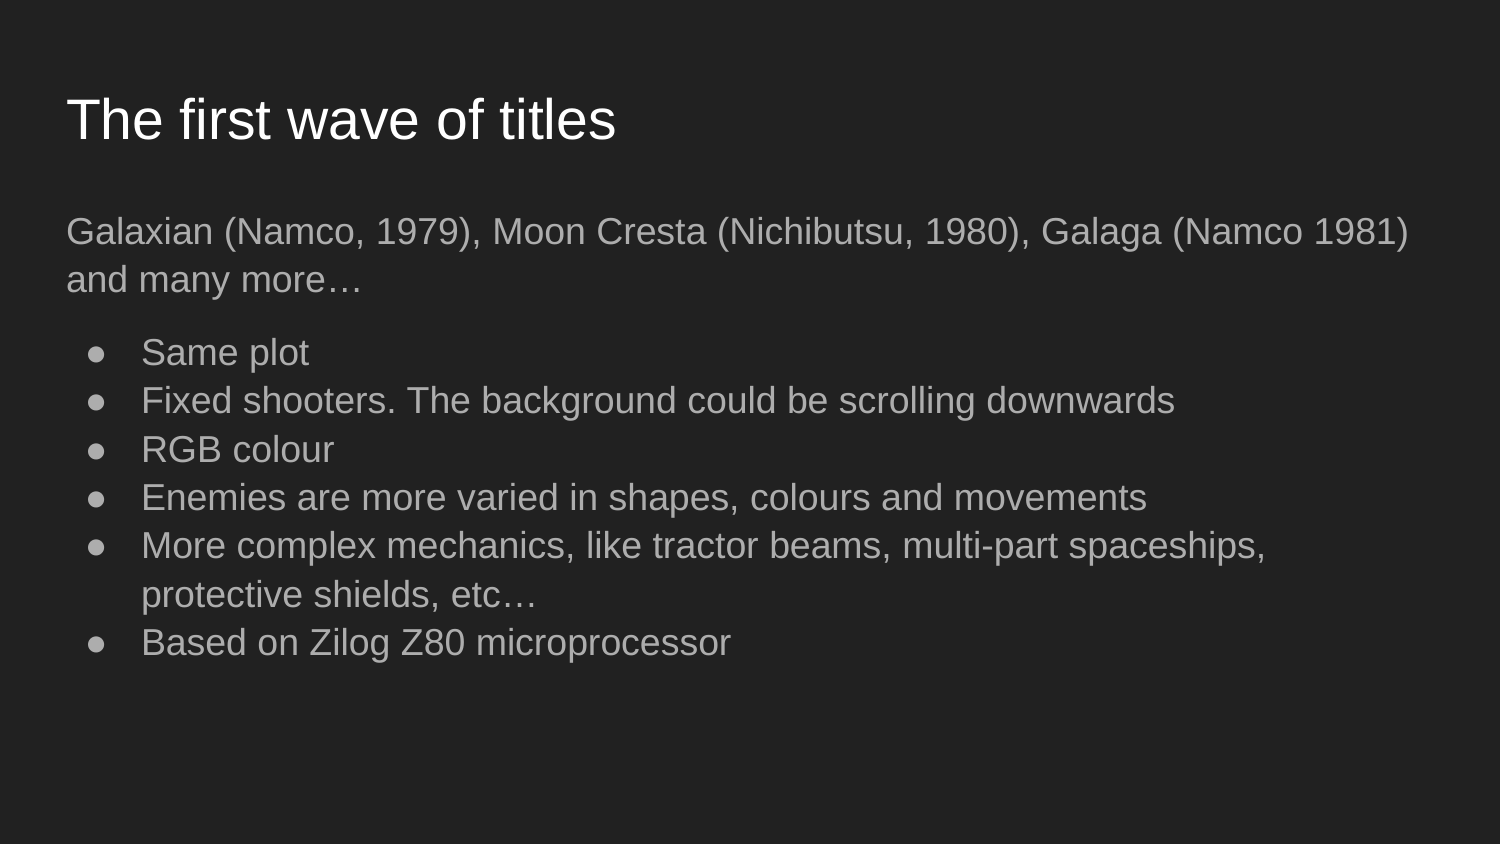

# The first wave of titles
Galaxian (Namco, 1979), Moon Cresta (Nichibutsu, 1980), Galaga (Namco 1981) and many more…
Same plot
Fixed shooters. The background could be scrolling downwards
RGB colour
Enemies are more varied in shapes, colours and movements
More complex mechanics, like tractor beams, multi-part spaceships, protective shields, etc…
Based on Zilog Z80 microprocessor